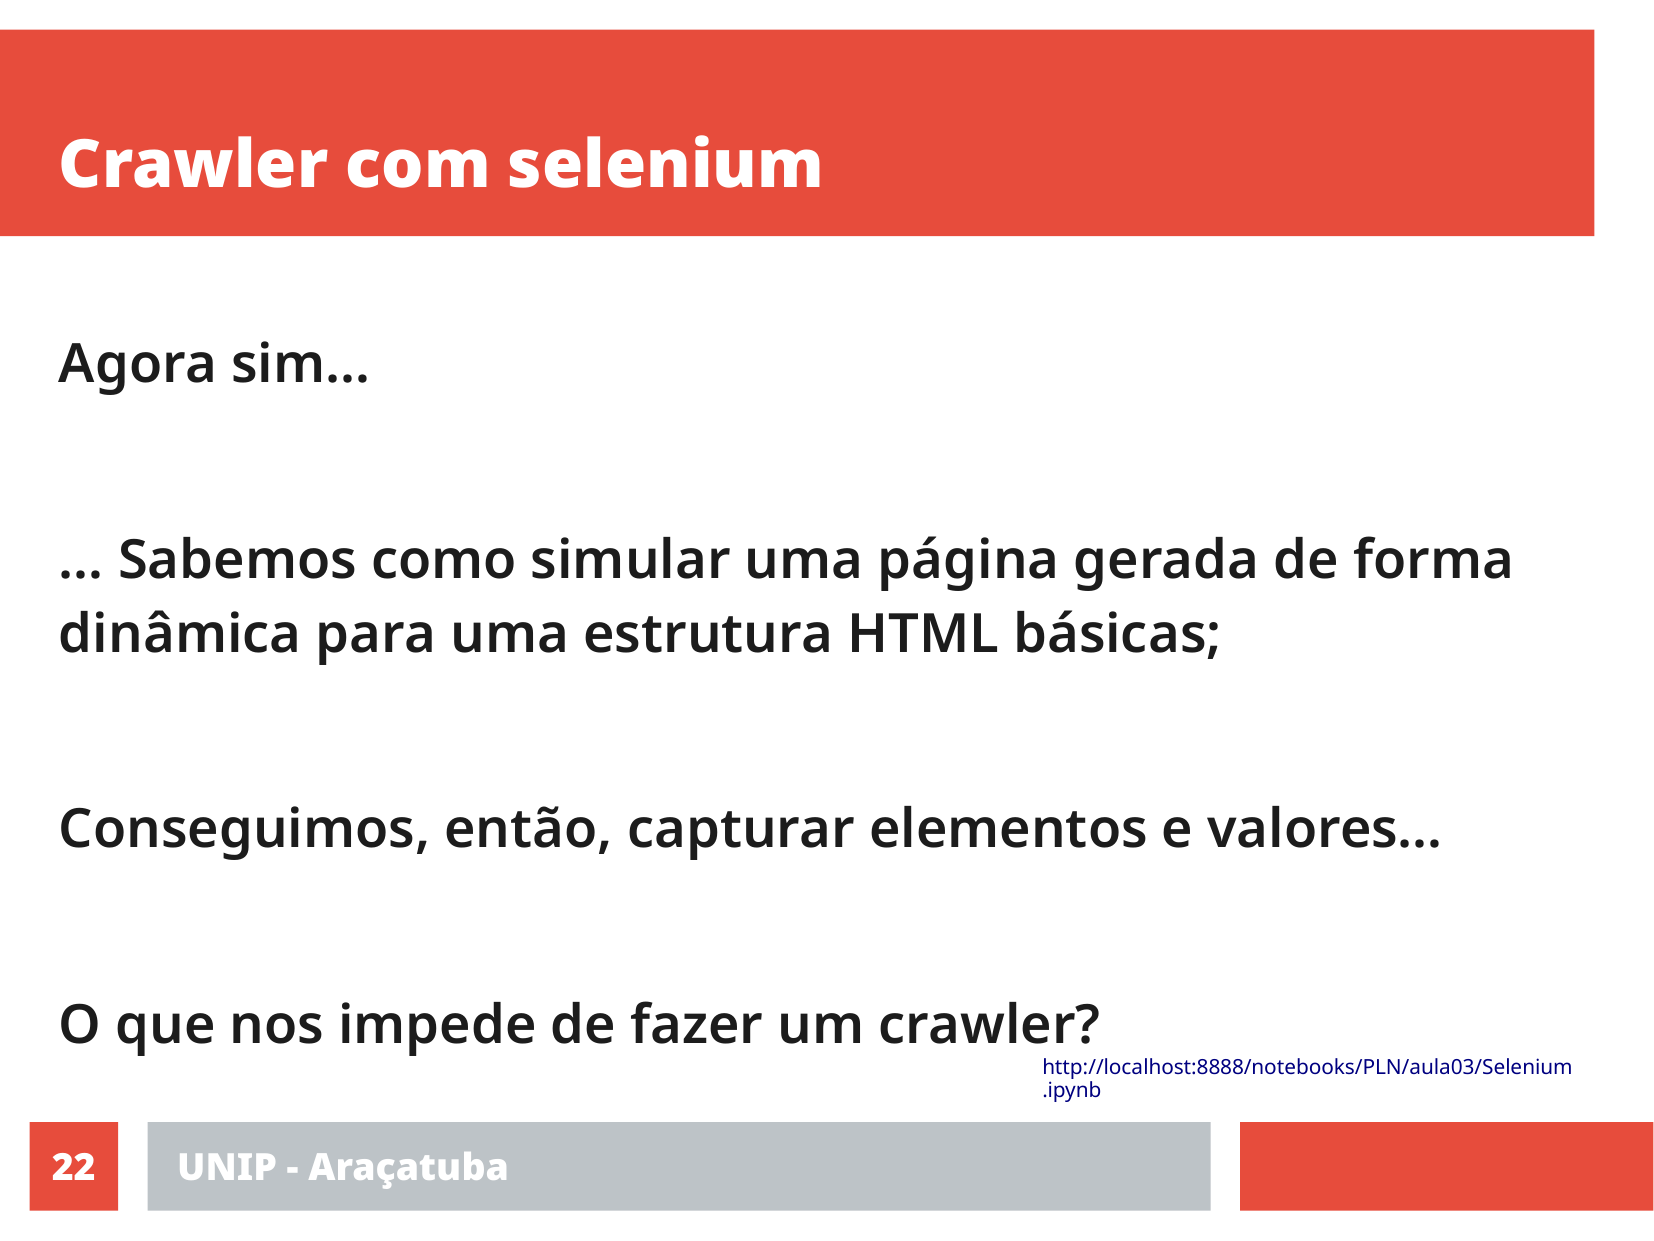

# Crawler com selenium
Agora sim…
… Sabemos como simular uma página gerada de forma dinâmica para uma estrutura HTML básicas;
Conseguimos, então, capturar elementos e valores…
O que nos impede de fazer um crawler?
http://localhost:8888/notebooks/PLN/aula03/Selenium.ipynb
22
UNIP - Araçatuba